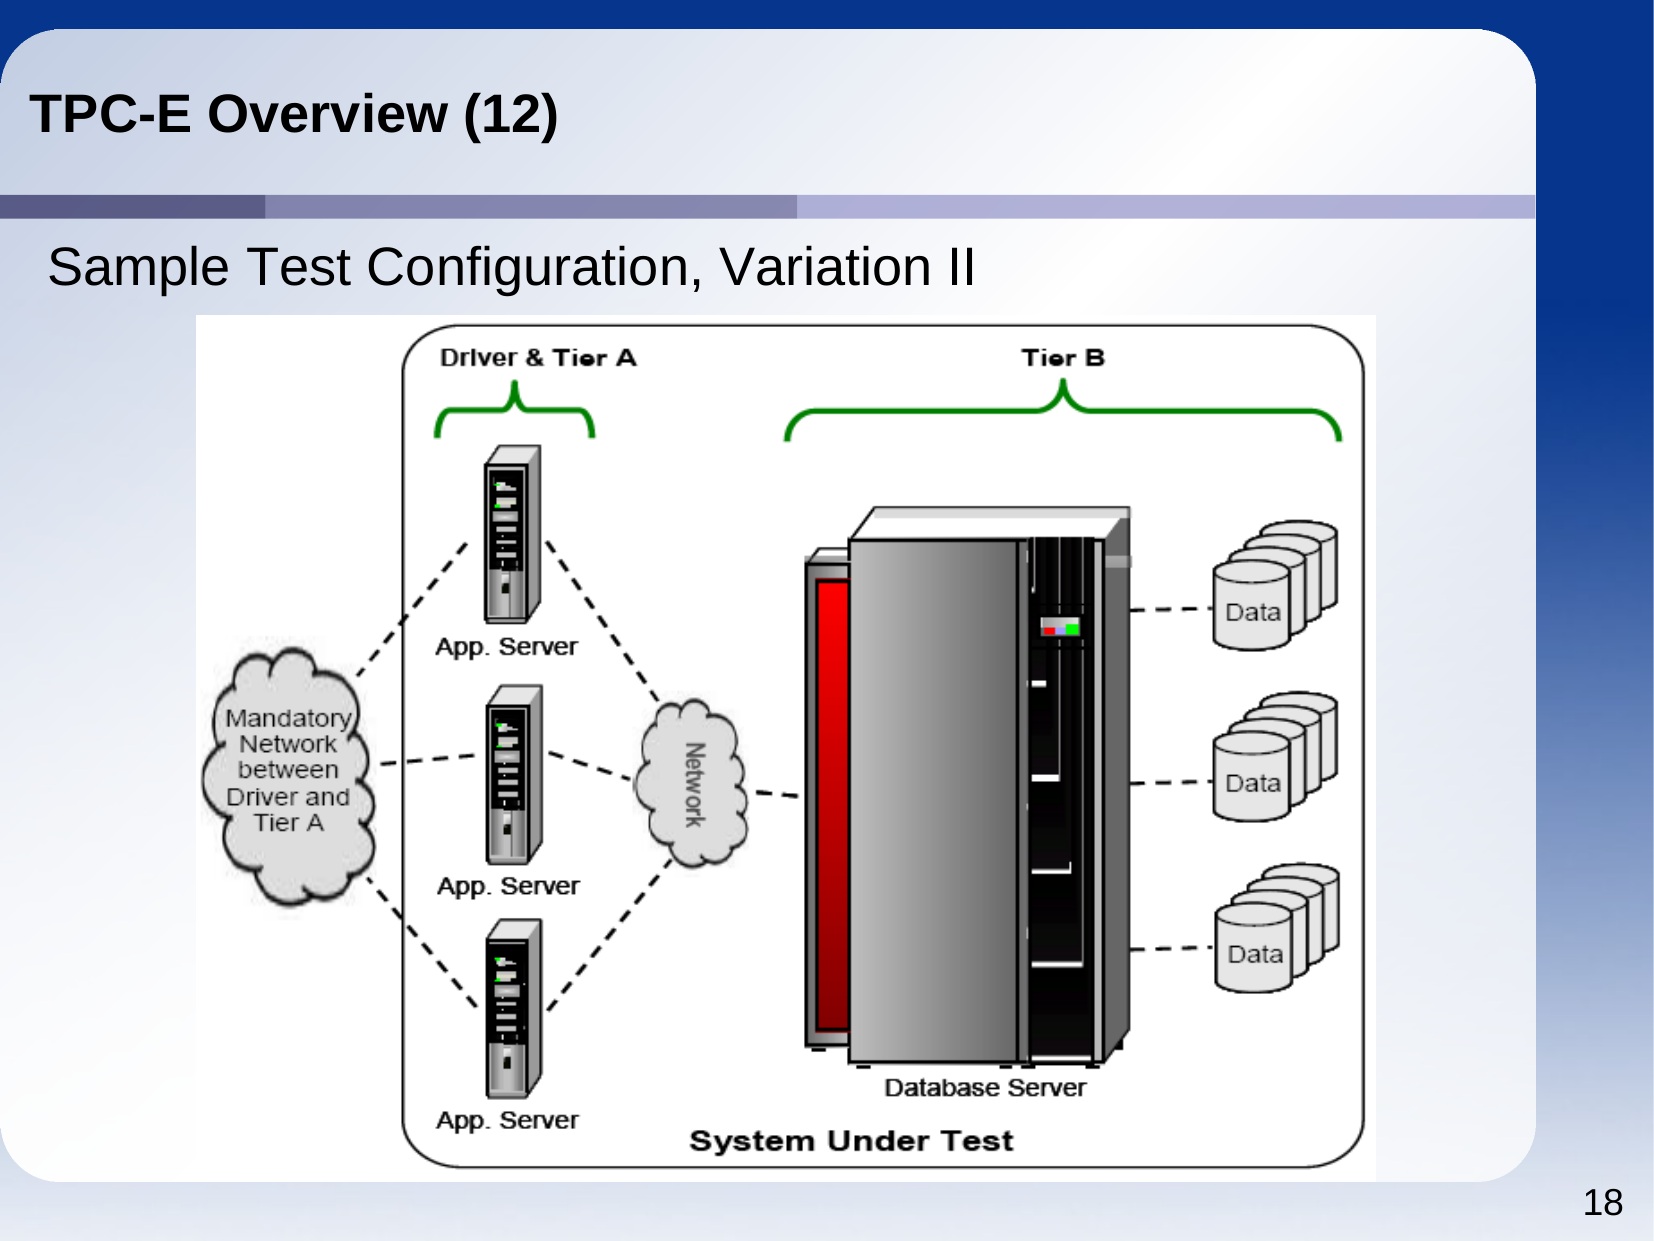

# TPC-E Overview (12)
Sample Test Configuration, Variation II
18